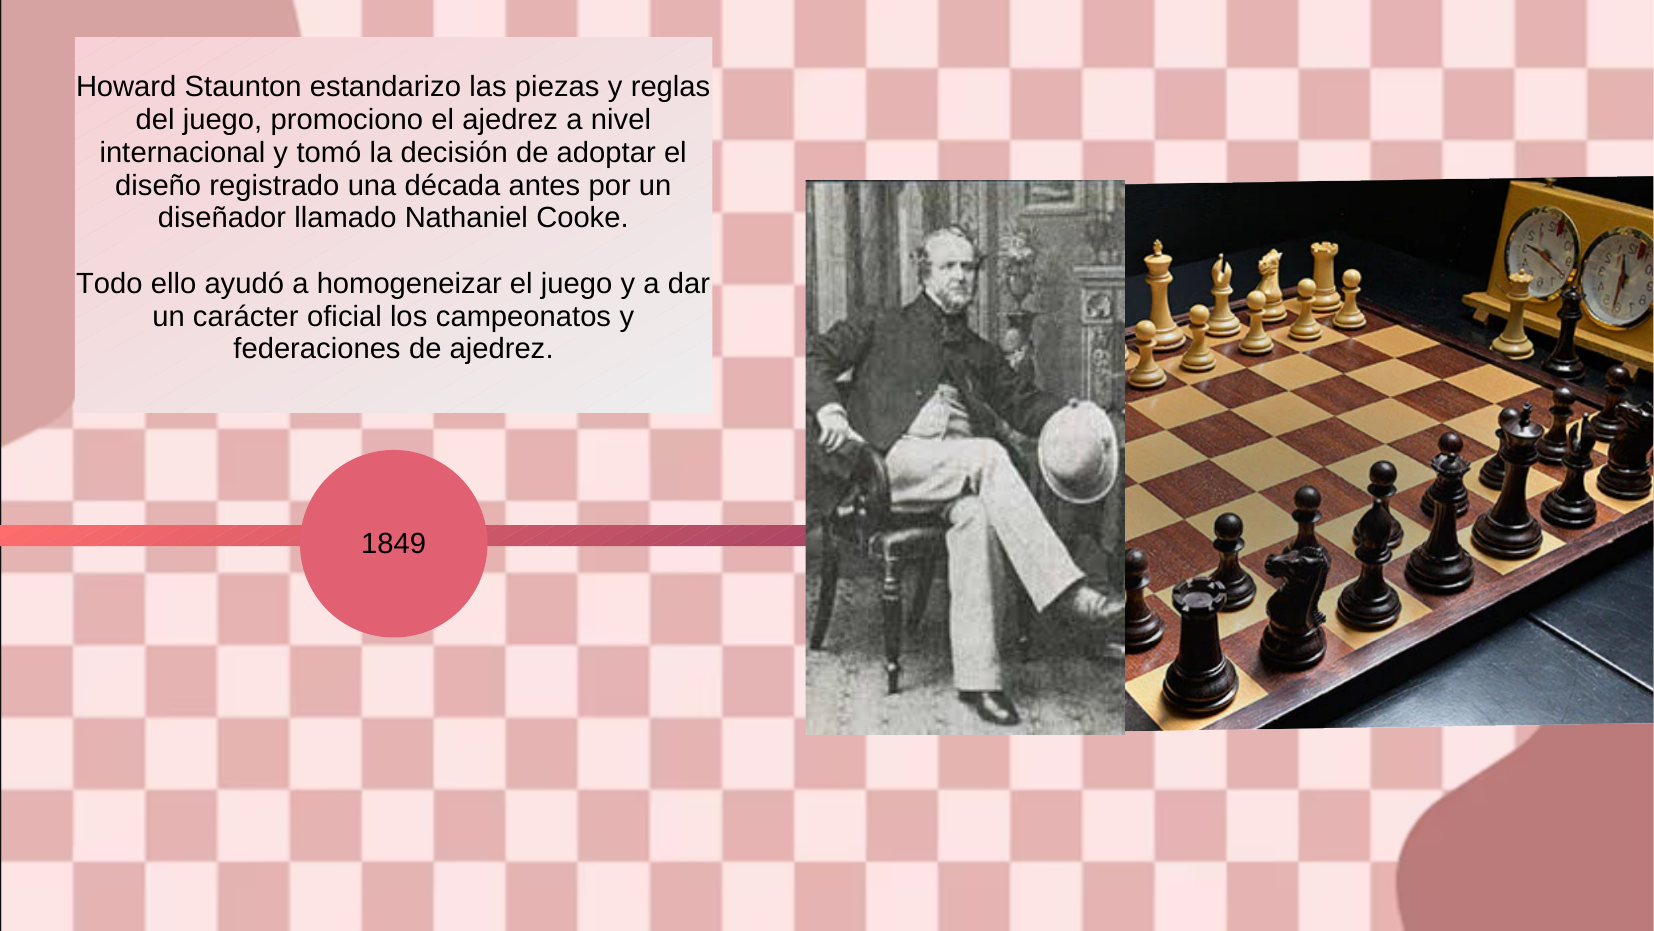

Howard Staunton estandarizo las piezas y reglas del juego, promociono el ajedrez a nivel internacional y tomó la decisión de adoptar el diseño registrado una década antes por un diseñador llamado Nathaniel Cooke.
Todo ello ayudó a homogeneizar el juego y a dar un carácter oficial los campeonatos y federaciones de ajedrez.
1849